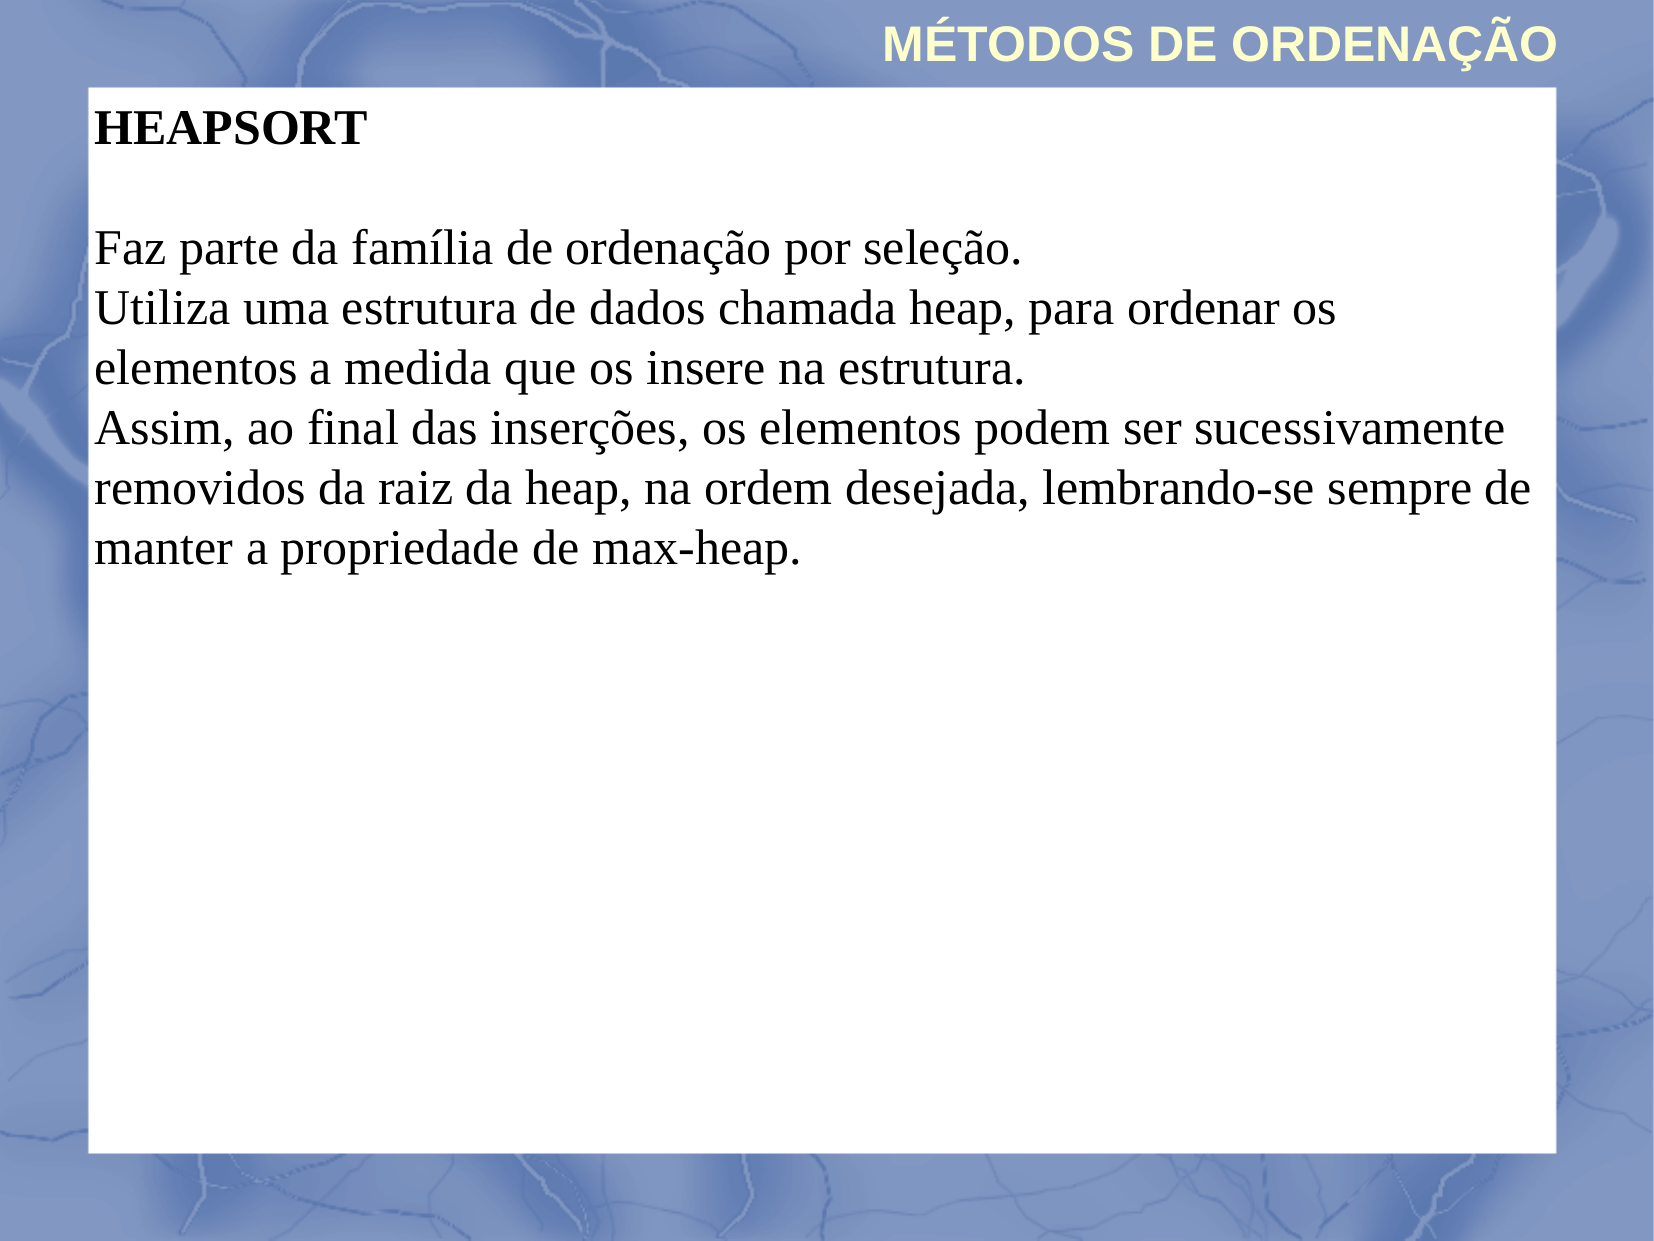

MÉTODOS DE ORDENAÇÃO
HEAPSORT
Faz parte da família de ordenação por seleção.
Utiliza uma estrutura de dados chamada heap, para ordenar os elementos a medida que os insere na estrutura.
Assim, ao final das inserções, os elementos podem ser sucessivamente removidos da raiz da heap, na ordem desejada, lembrando-se sempre de manter a propriedade de max-heap.